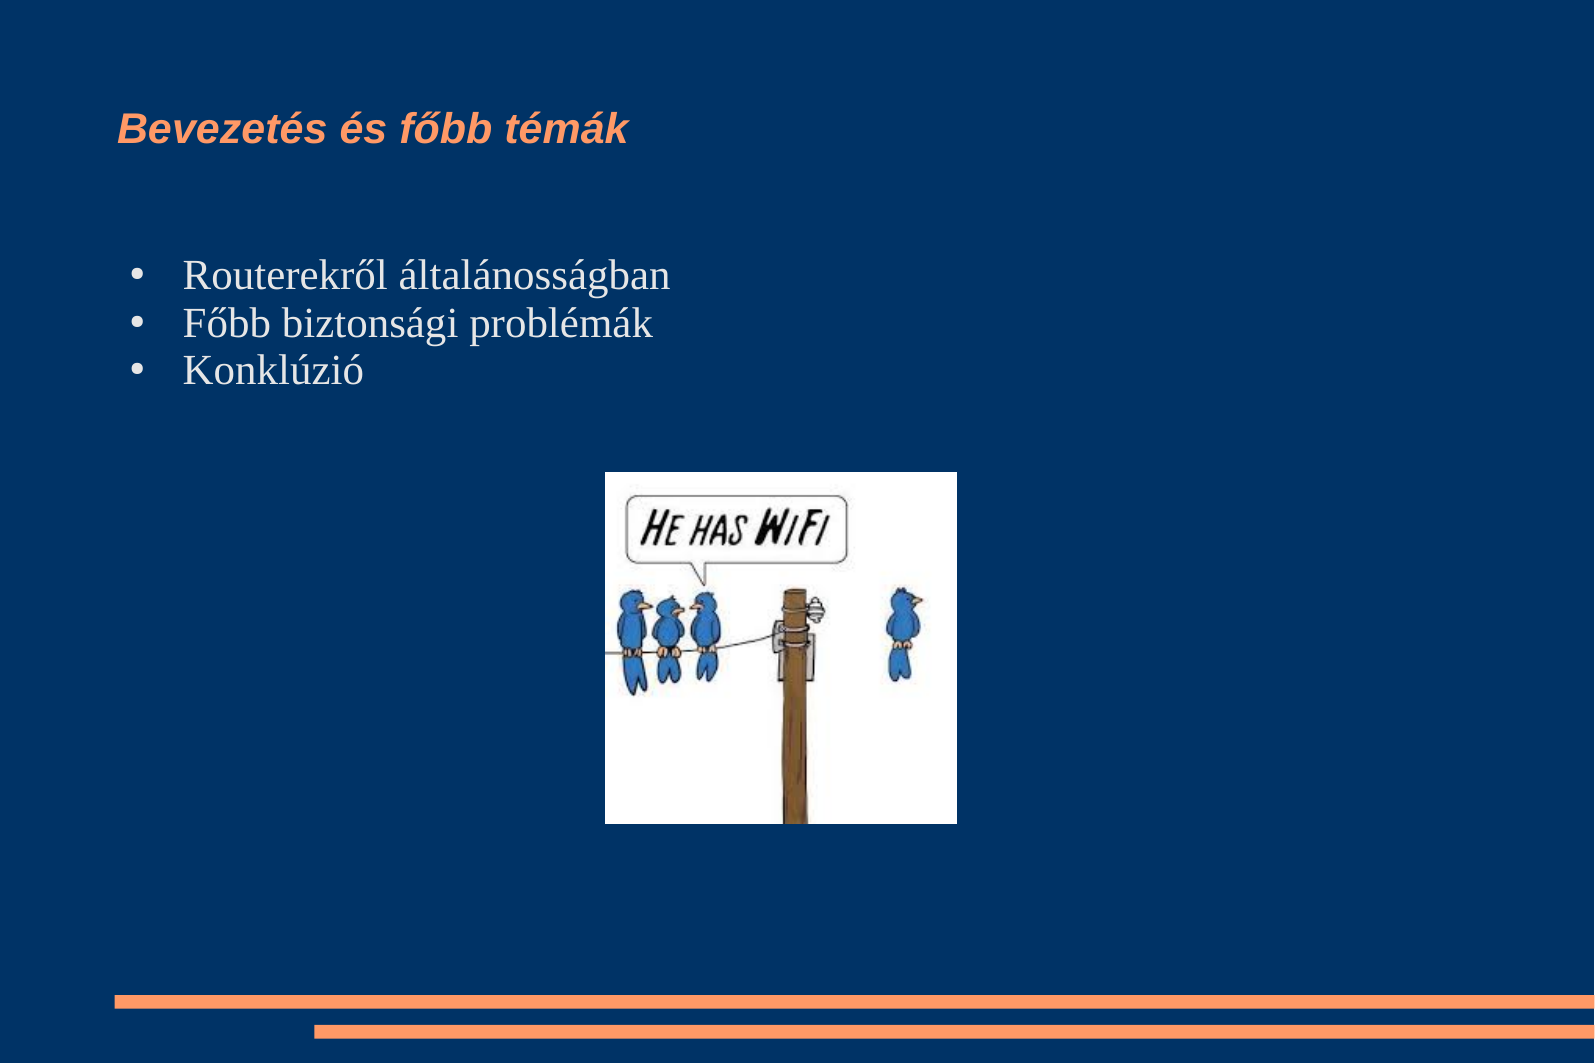

# Bevezetés és főbb témák
Routerekről általánosságban
Főbb biztonsági problémák
Konklúzió